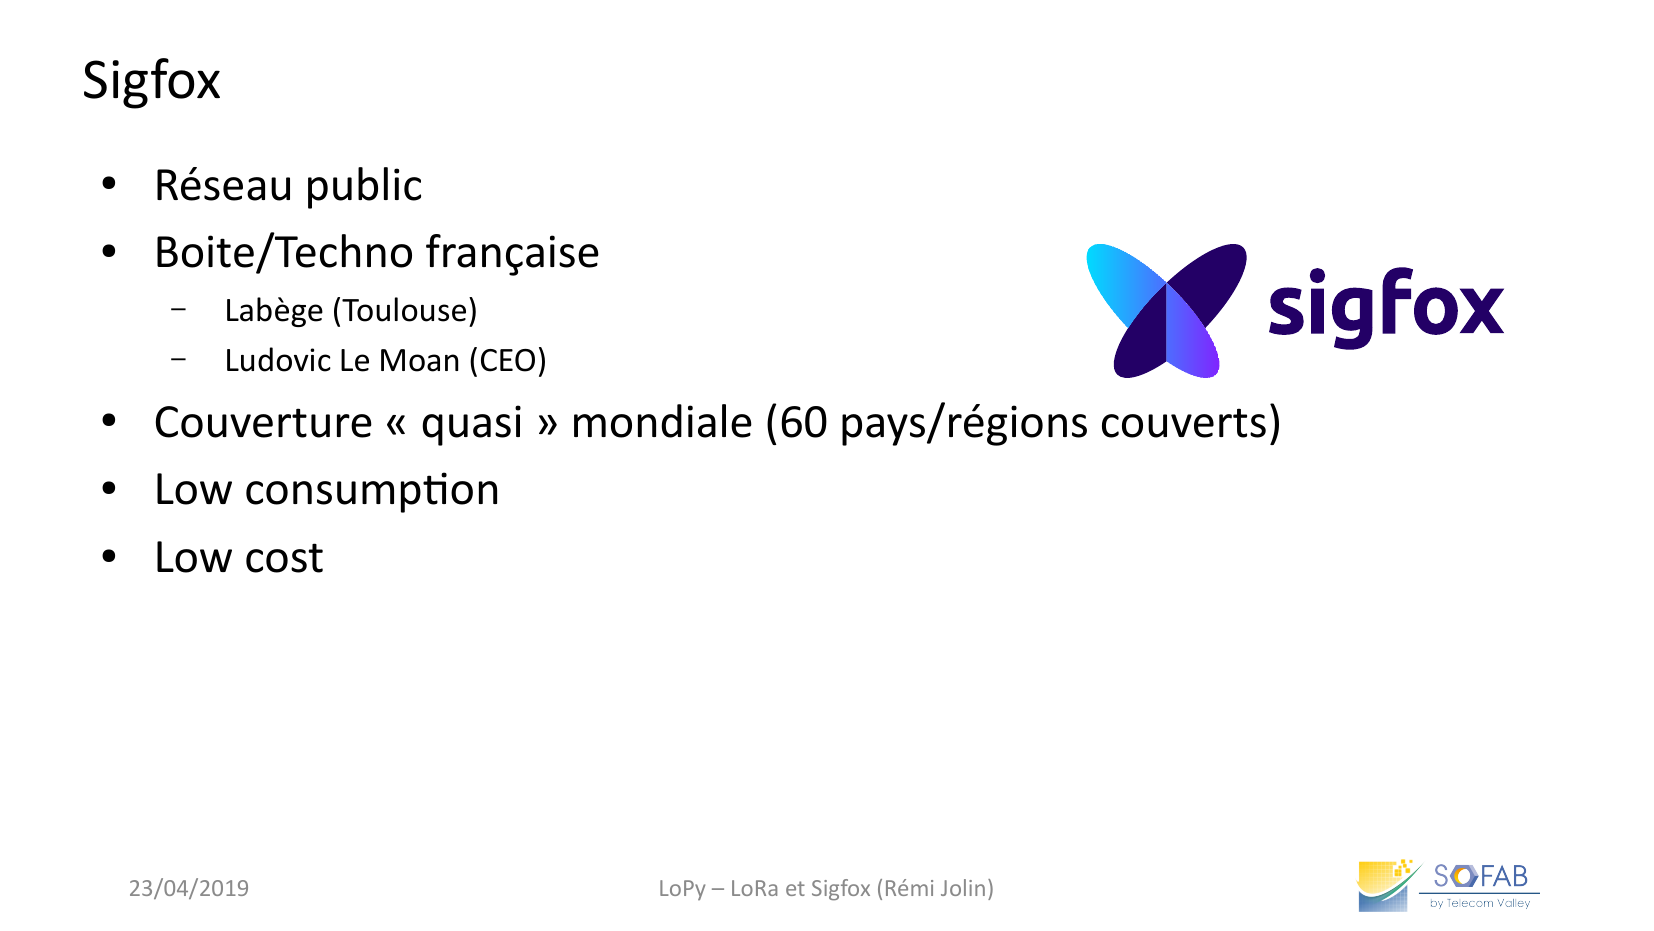

# Sigfox
Réseau public
Boite/Techno française
Labège (Toulouse)
Ludovic Le Moan (CEO)
Couverture « quasi » mondiale (60 pays/régions couverts)
Low consumption
Low cost